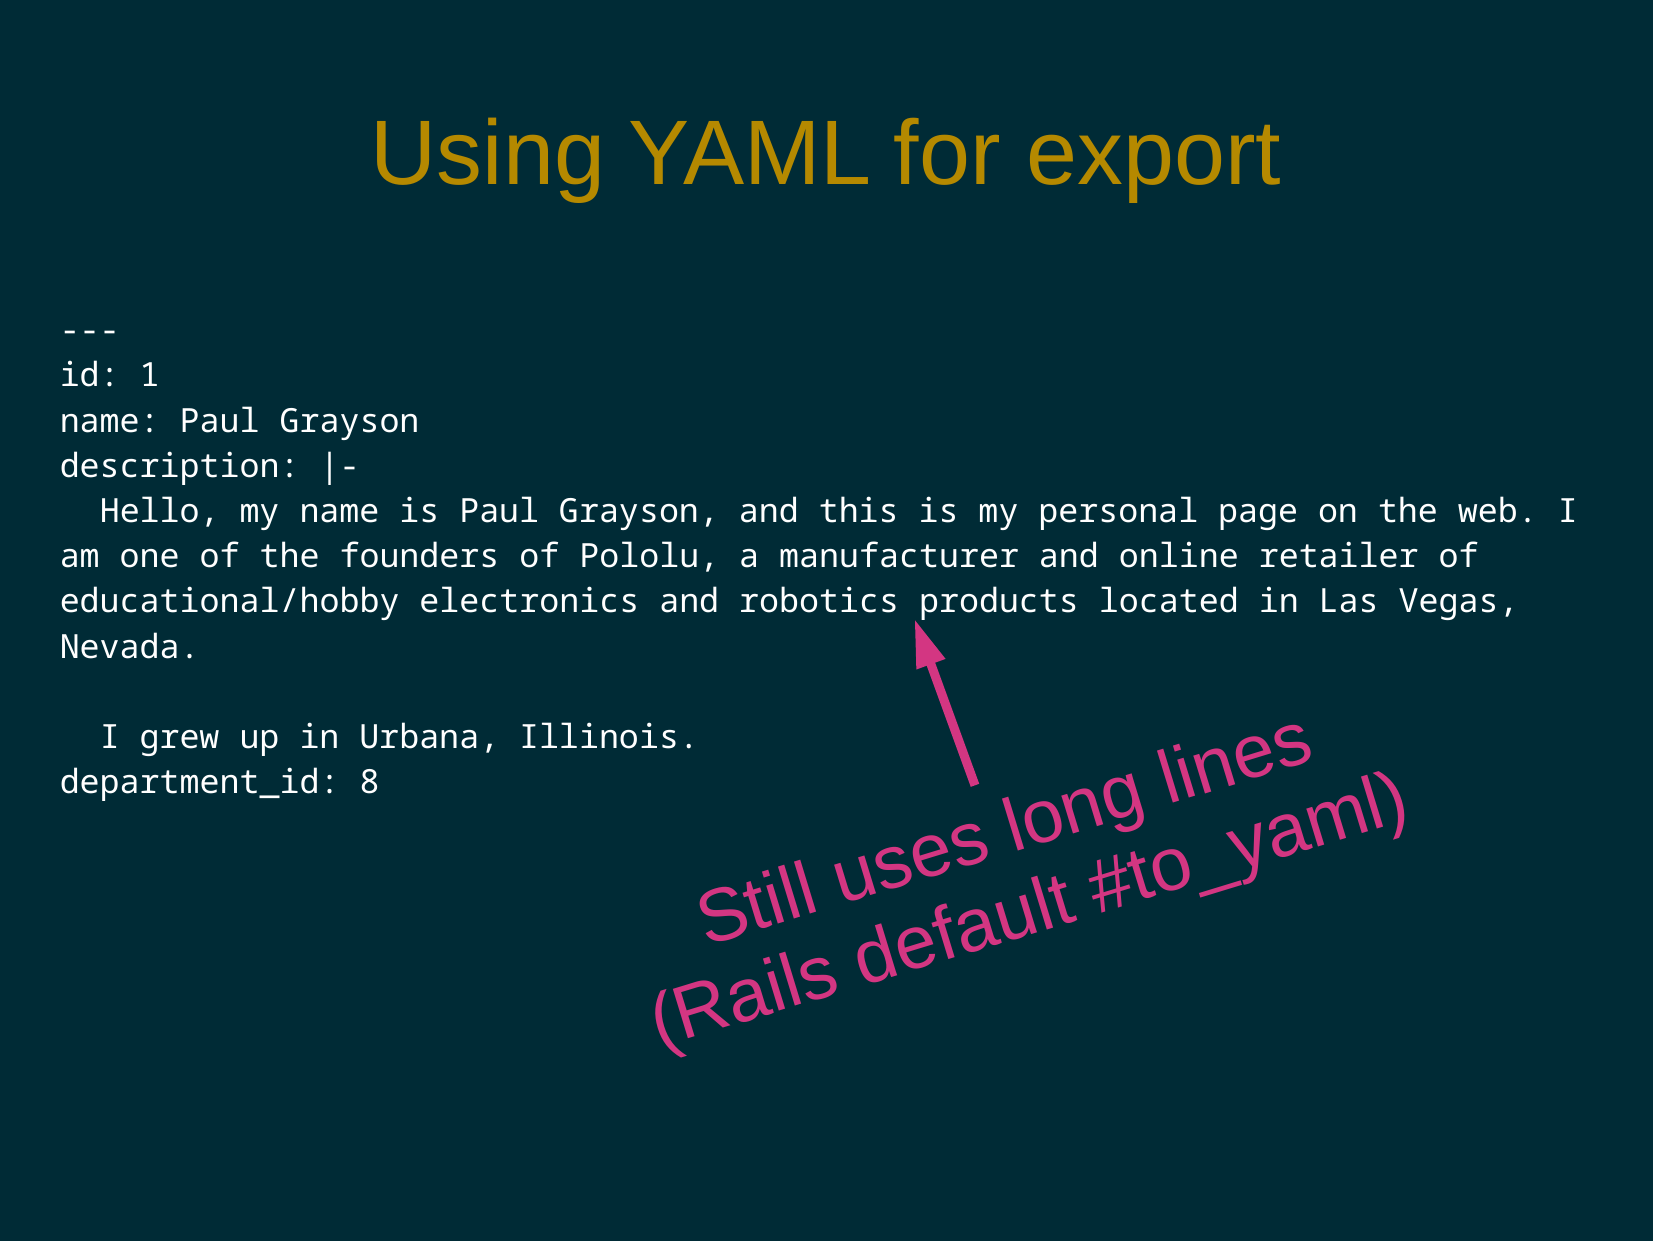

# Using YAML for export
---
id: 1
name: Paul Grayson
description: |-
 Hello, my name is Paul Grayson, and this is my personal page on the web. I am one of the founders of Pololu, a manufacturer and online retailer of educational/hobby electronics and robotics products located in Las Vegas, Nevada.
 I grew up in Urbana, Illinois.
department_id: 8
Still uses long lines
(Rails default #to_yaml)